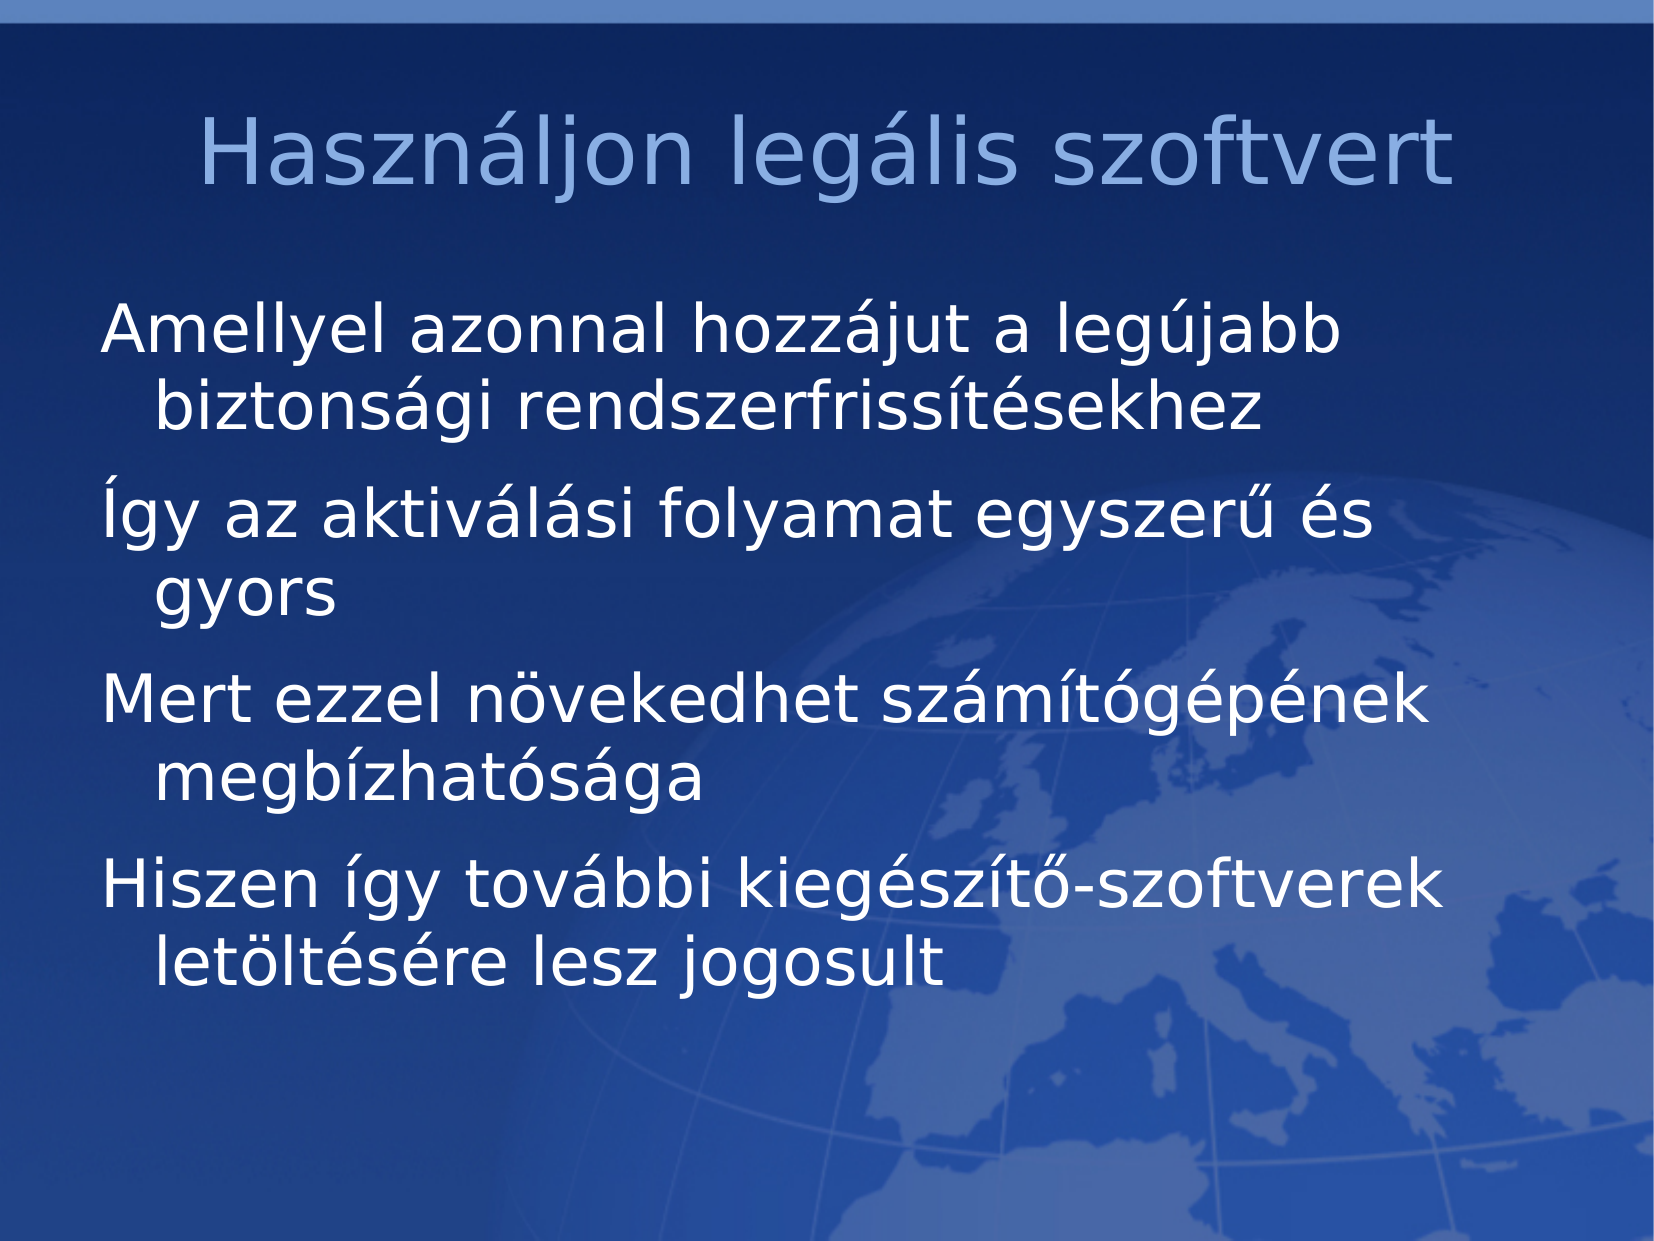

# Használjon legális szoftvert
Amellyel azonnal hozzájut a legújabb biztonsági rendszerfrissítésekhez
Így az aktiválási folyamat egyszerű és gyors
Mert ezzel növekedhet számítógépének megbízhatósága
Hiszen így további kiegészítő-szoftverek letöltésére lesz jogosult